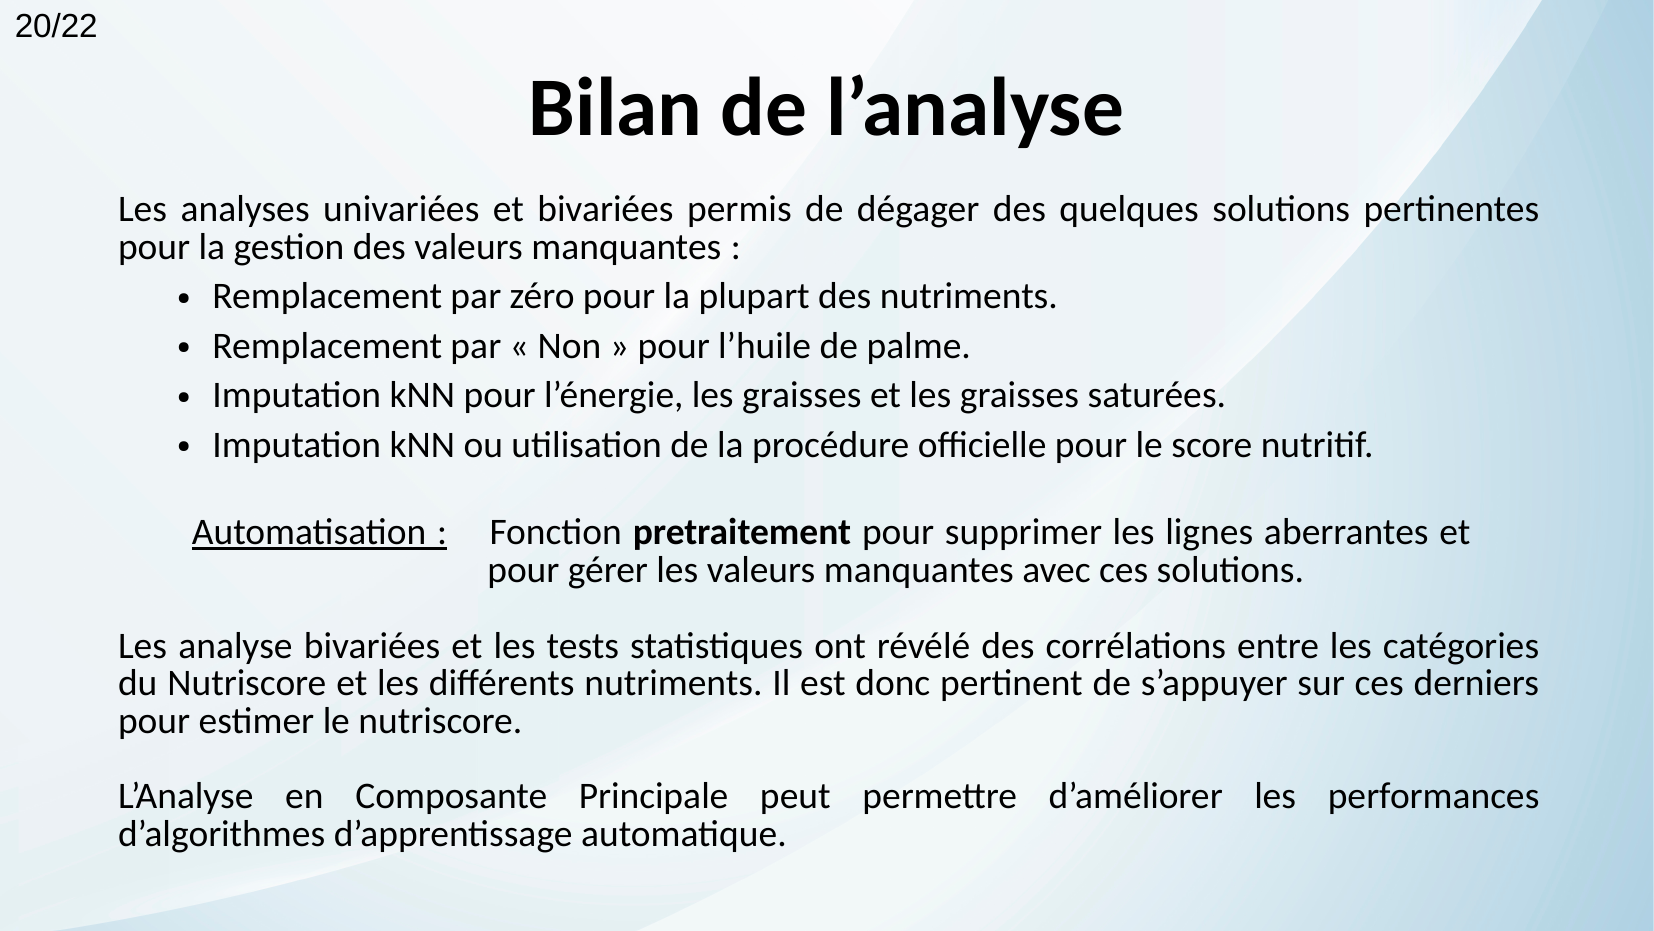

20/22
# Bilan de l’analyse
Les analyses univariées et bivariées permis de dégager des quelques solutions pertinentes pour la gestion des valeurs manquantes :
Remplacement par zéro pour la plupart des nutriments.
Remplacement par « Non » pour l’huile de palme.
Imputation kNN pour l’énergie, les graisses et les graisses saturées.
Imputation kNN ou utilisation de la procédure officielle pour le score nutritif.
	Automatisation :	Fonction pretraitement pour supprimer les lignes aberrantes et 						pour gérer les valeurs manquantes avec ces solutions.
Les analyse bivariées et les tests statistiques ont révélé des corrélations entre les catégories du Nutriscore et les différents nutriments. Il est donc pertinent de s’appuyer sur ces derniers pour estimer le nutriscore.
L’Analyse en Composante Principale peut permettre d’améliorer les performances d’algorithmes d’apprentissage automatique.